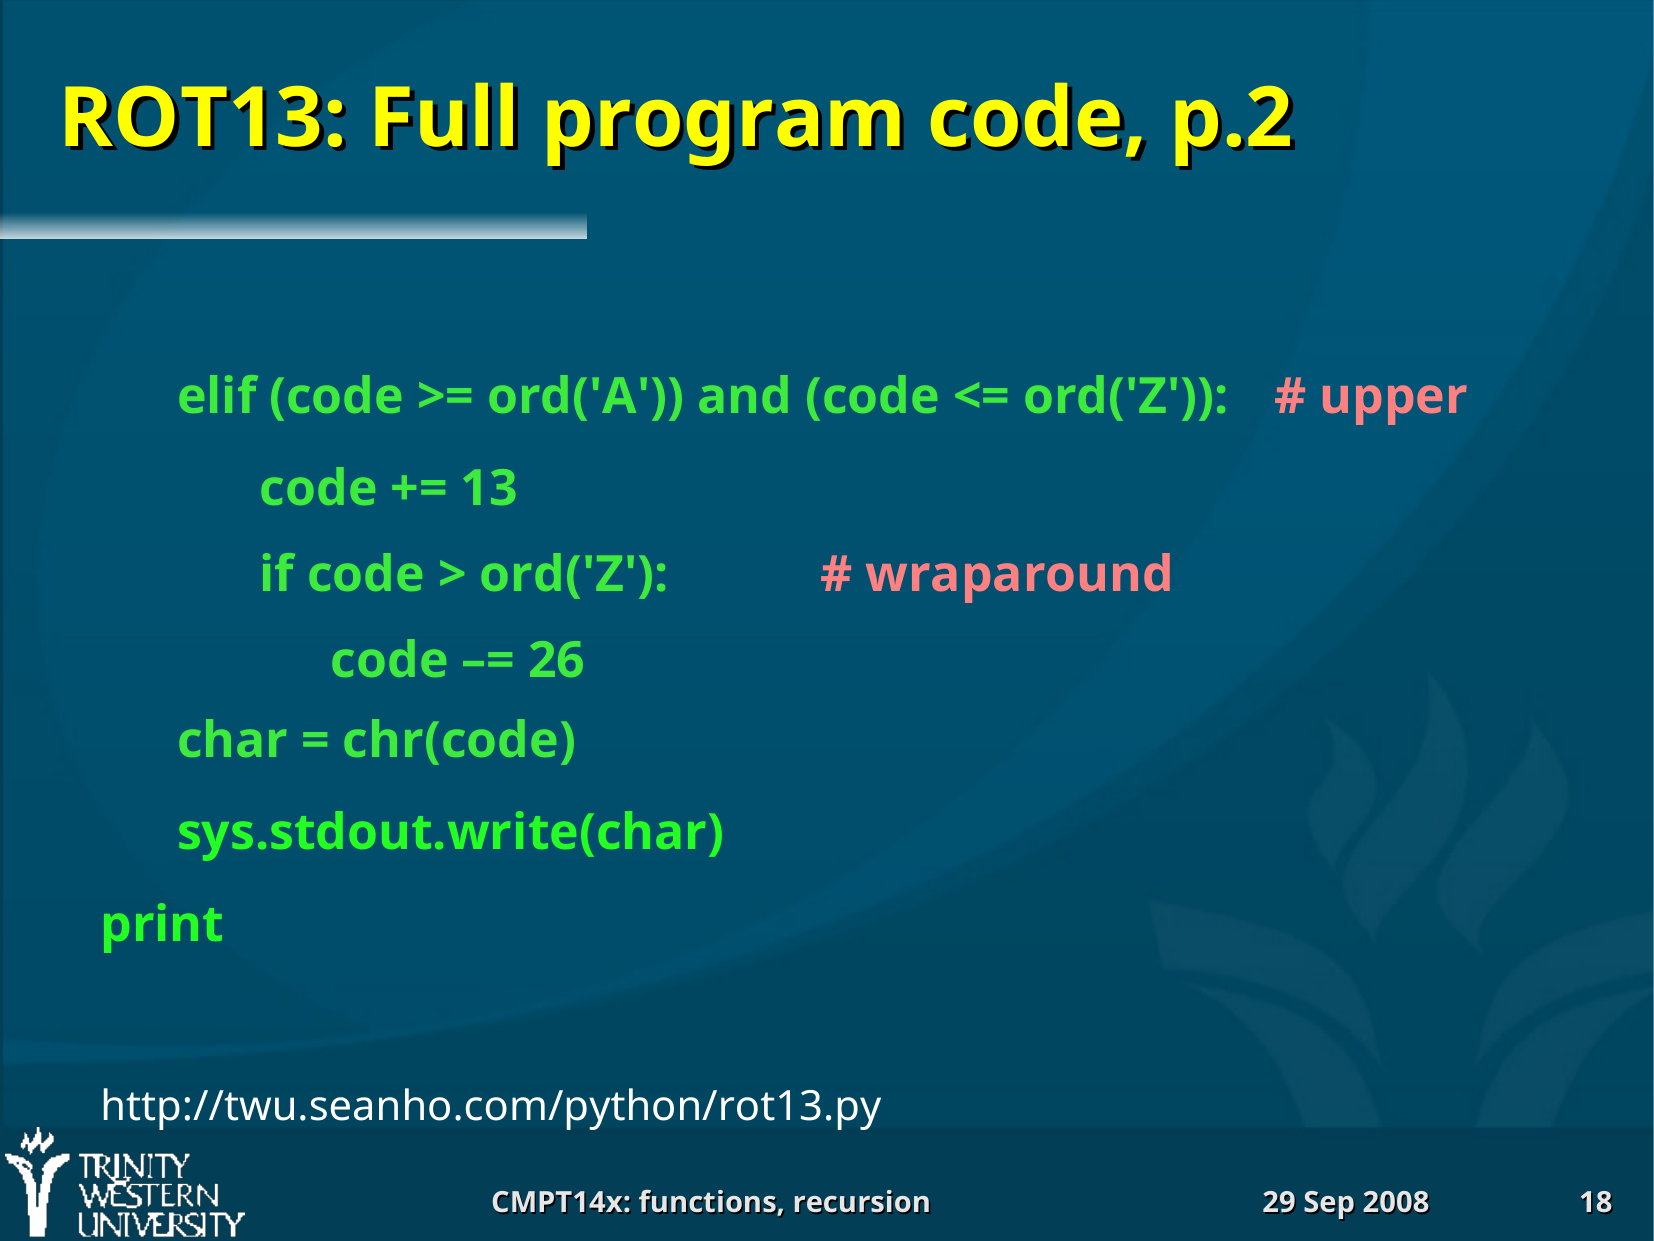

# ROT13: Full program code, p.2
elif (code >= ord('A')) and (code <= ord('Z')):	# upper
code += 13
if code > ord('Z'):			# wraparound
code –= 26
char = chr(code)
sys.stdout.write(char)
print
http://twu.seanho.com/python/rot13.py
CMPT14x: functions, recursion
29 Sep 2008
18